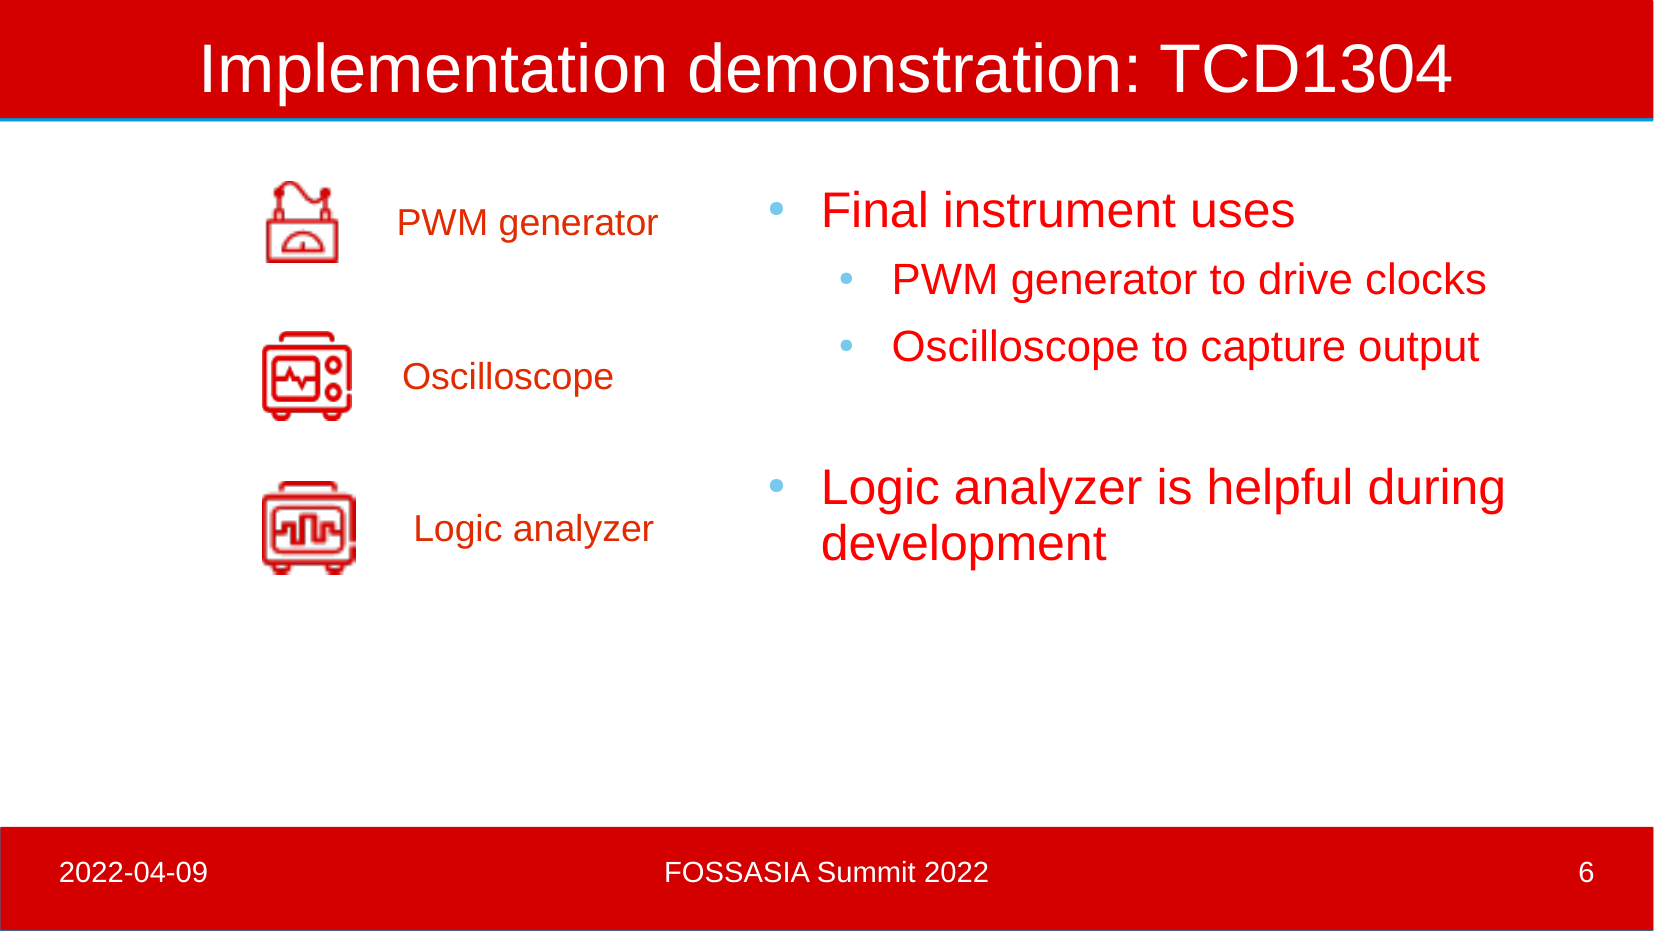

# Implementation demonstration: TCD1304
						PWM generator
Final instrument uses
PWM generator to drive clocks
Oscilloscope to capture output
Logic analyzer is helpful during development
			Oscilloscope
						Logic analyzer
6